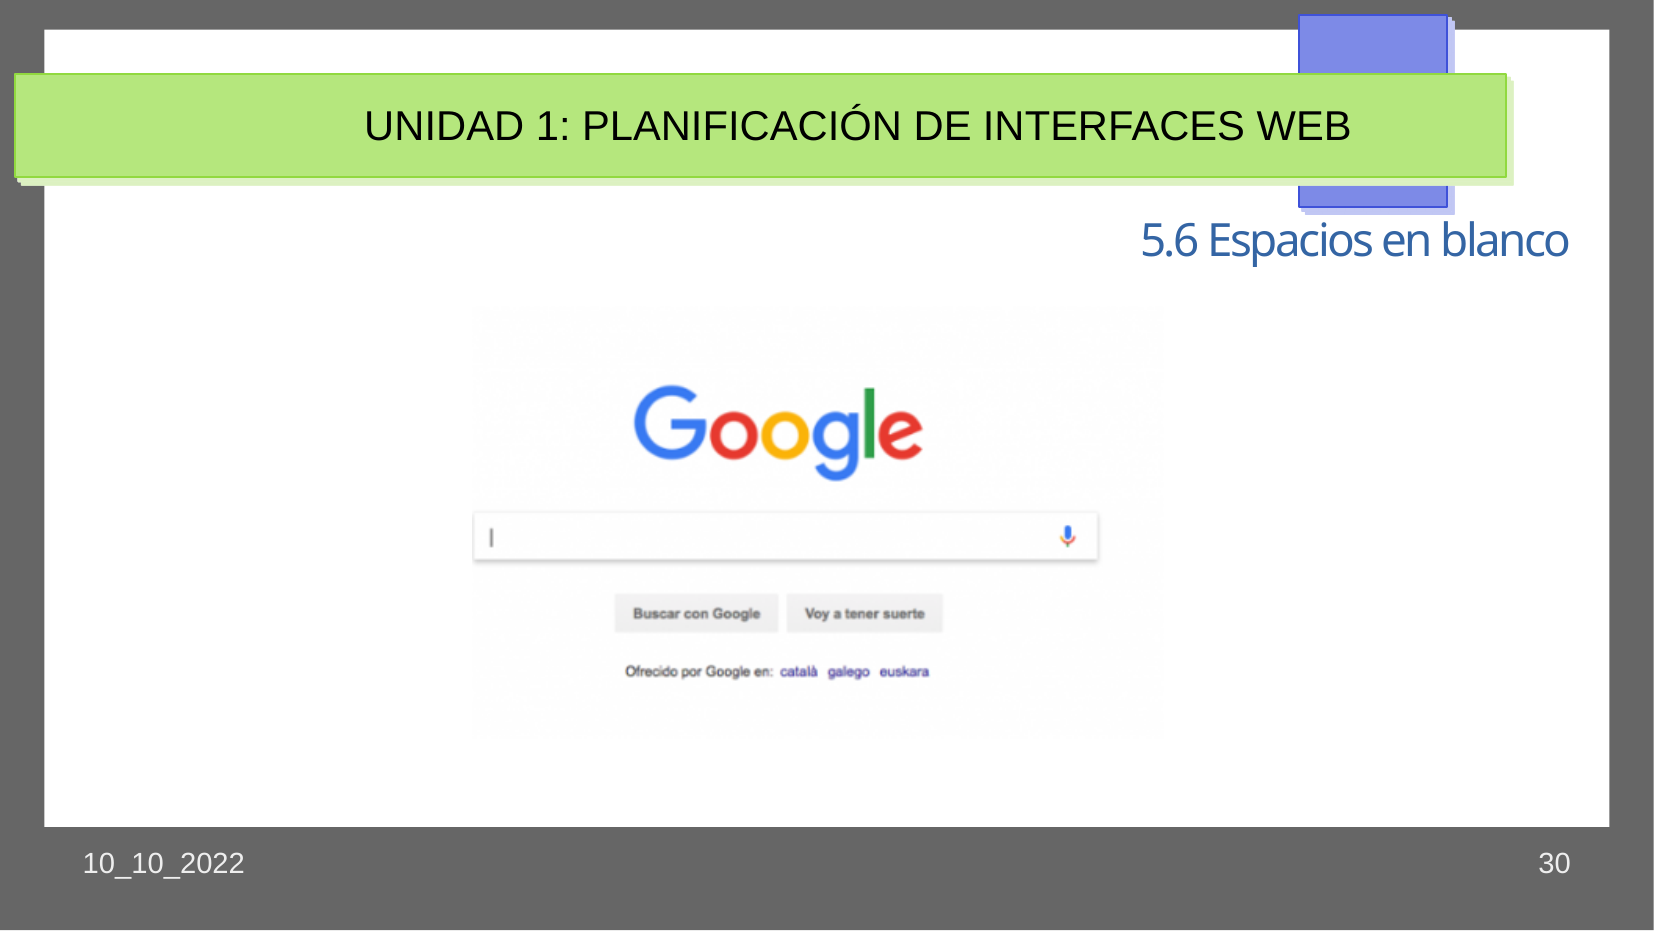

# UNIDAD 1: PLANIFICACIÓN DE INTERFACES WEB
5.6 Espacios en blanco
10_10_2022
30